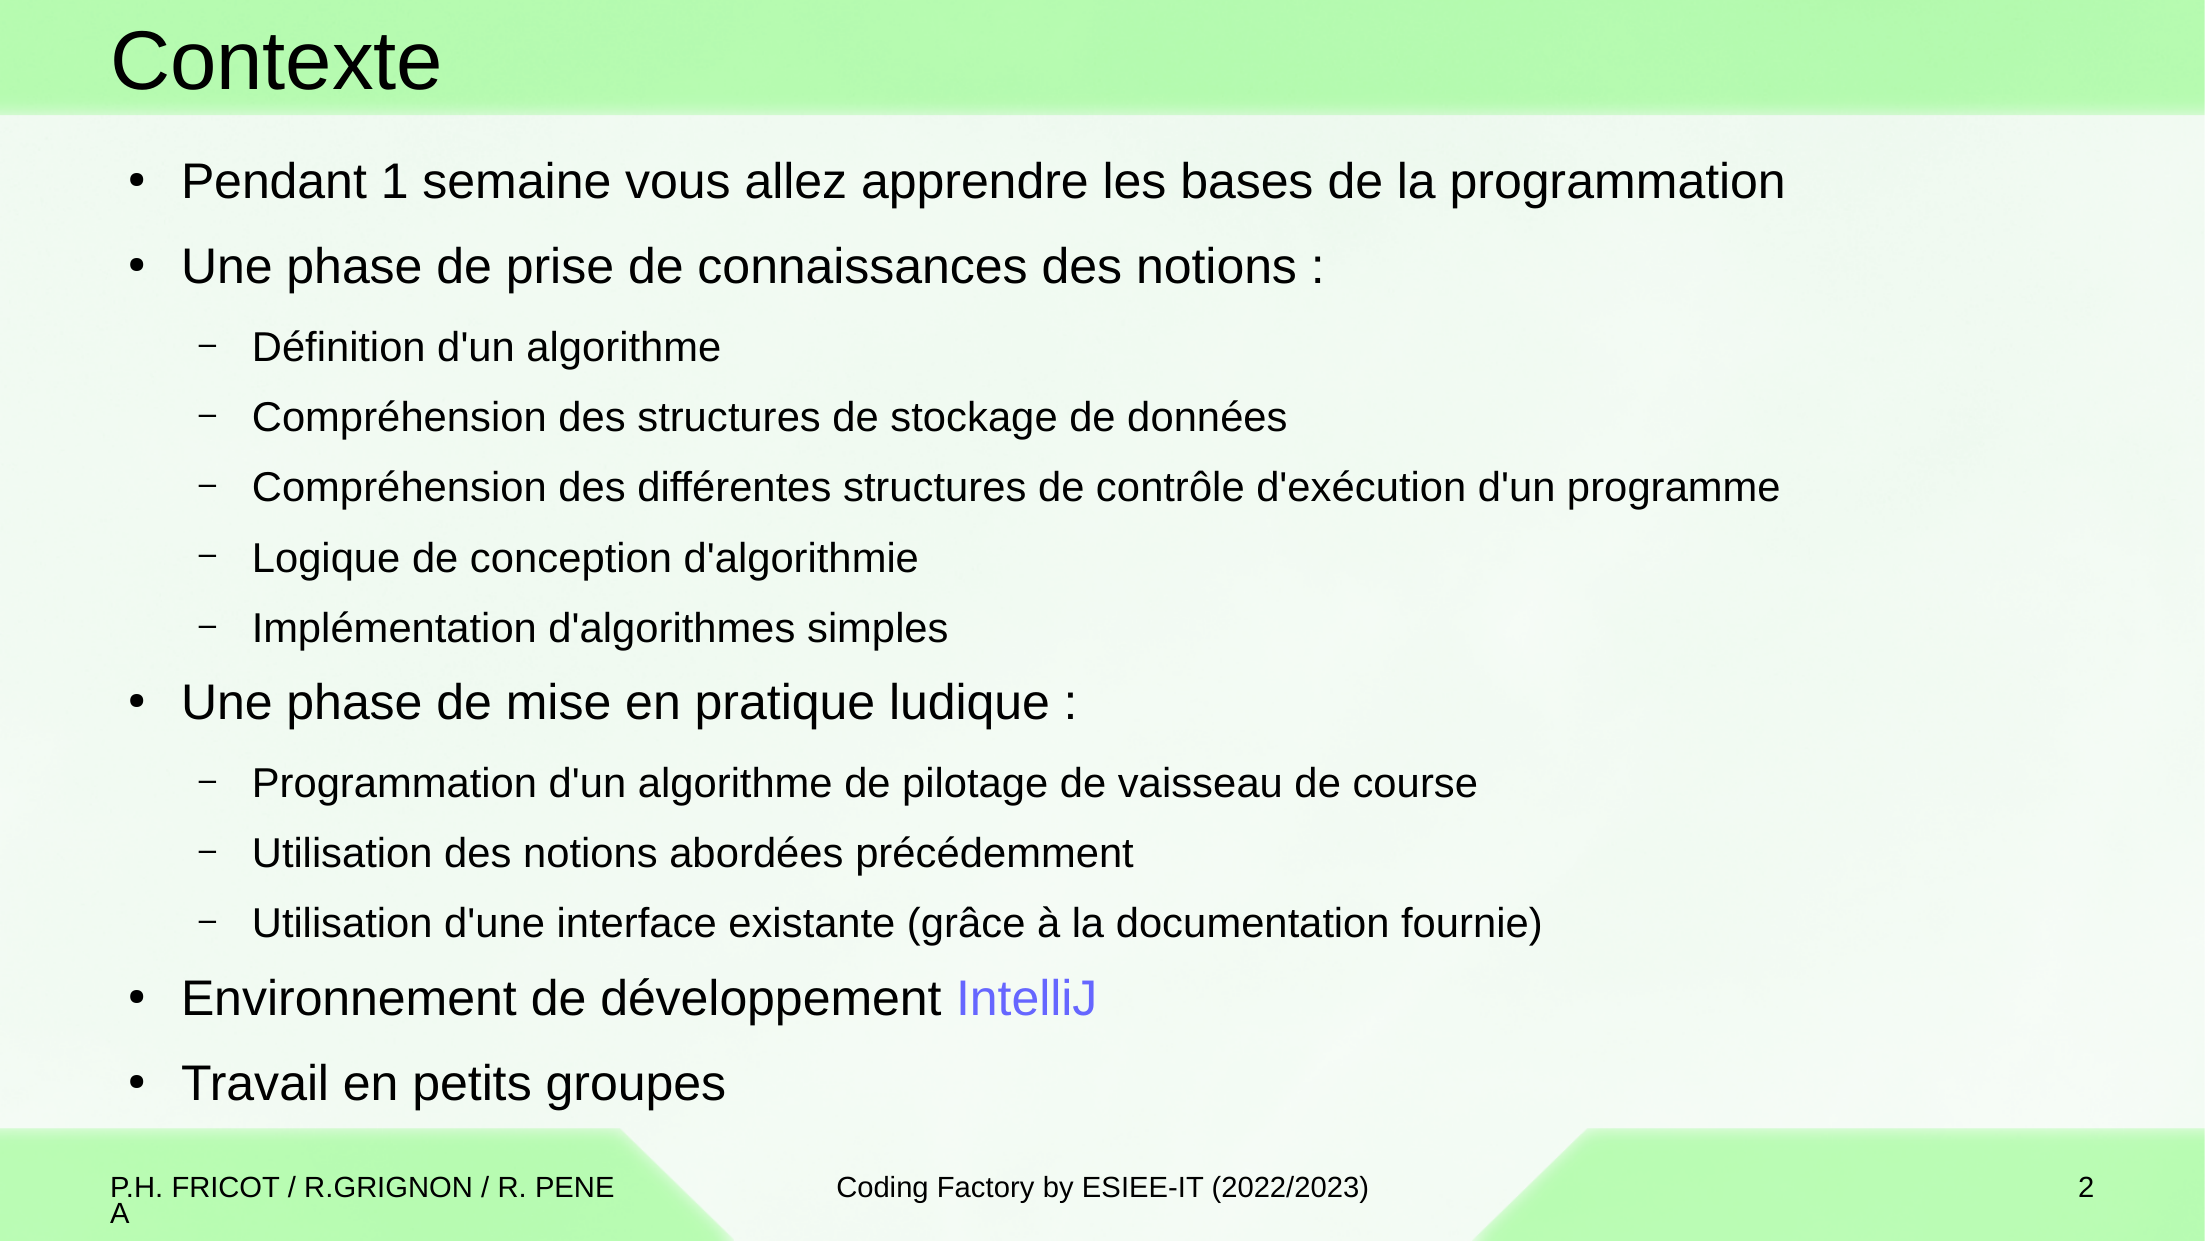

# Contexte
Pendant 1 semaine vous allez apprendre les bases de la programmation
Une phase de prise de connaissances des notions :
Définition d'un algorithme
Compréhension des structures de stockage de données
Compréhension des différentes structures de contrôle d'exécution d'un programme
Logique de conception d'algorithmie
Implémentation d'algorithmes simples
Une phase de mise en pratique ludique :
Programmation d'un algorithme de pilotage de vaisseau de course
Utilisation des notions abordées précédemment
Utilisation d'une interface existante (grâce à la documentation fournie)
Environnement de développement IntelliJ
Travail en petits groupes
P.H. FRICOT / R.GRIGNON / R. PENEA
Coding Factory by ESIEE-IT (2022/2023)
2